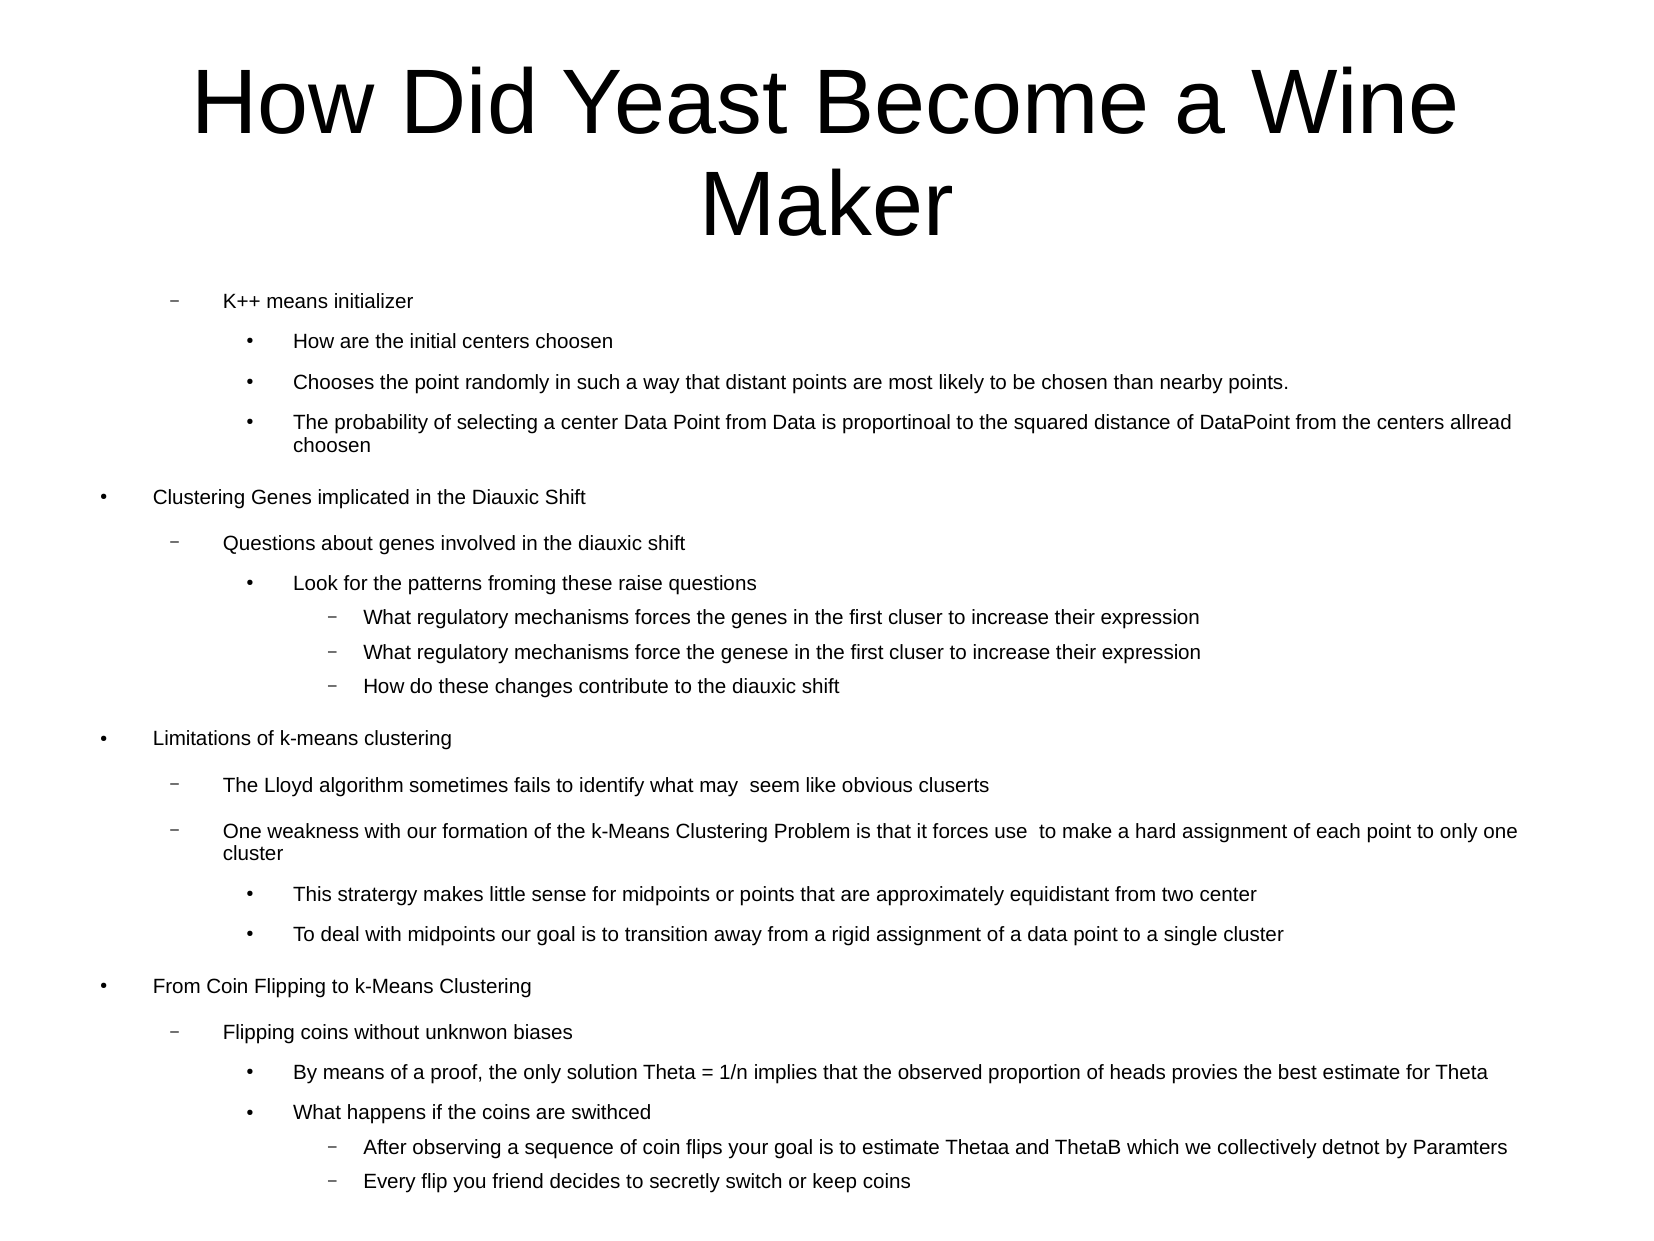

# How Did Yeast Become a Wine Maker
K++ means initializer
How are the initial centers choosen
Chooses the point randomly in such a way that distant points are most likely to be chosen than nearby points.
The probability of selecting a center Data Point from Data is proportinoal to the squared distance of DataPoint from the centers allread choosen
Clustering Genes implicated in the Diauxic Shift
Questions about genes involved in the diauxic shift
Look for the patterns froming these raise questions
What regulatory mechanisms forces the genes in the first cluser to increase their expression
What regulatory mechanisms force the genese in the first cluser to increase their expression
How do these changes contribute to the diauxic shift
Limitations of k-means clustering
The Lloyd algorithm sometimes fails to identify what may seem like obvious cluserts
One weakness with our formation of the k-Means Clustering Problem is that it forces use to make a hard assignment of each point to only one cluster
This stratergy makes little sense for midpoints or points that are approximately equidistant from two center
To deal with midpoints our goal is to transition away from a rigid assignment of a data point to a single cluster
From Coin Flipping to k-Means Clustering
Flipping coins without unknwon biases
By means of a proof, the only solution Theta = 1/n implies that the observed proportion of heads provies the best estimate for Theta
What happens if the coins are swithced
After observing a sequence of coin flips your goal is to estimate Thetaa and ThetaB which we collectively detnot by Paramters
Every flip you friend decides to secretly switch or keep coins